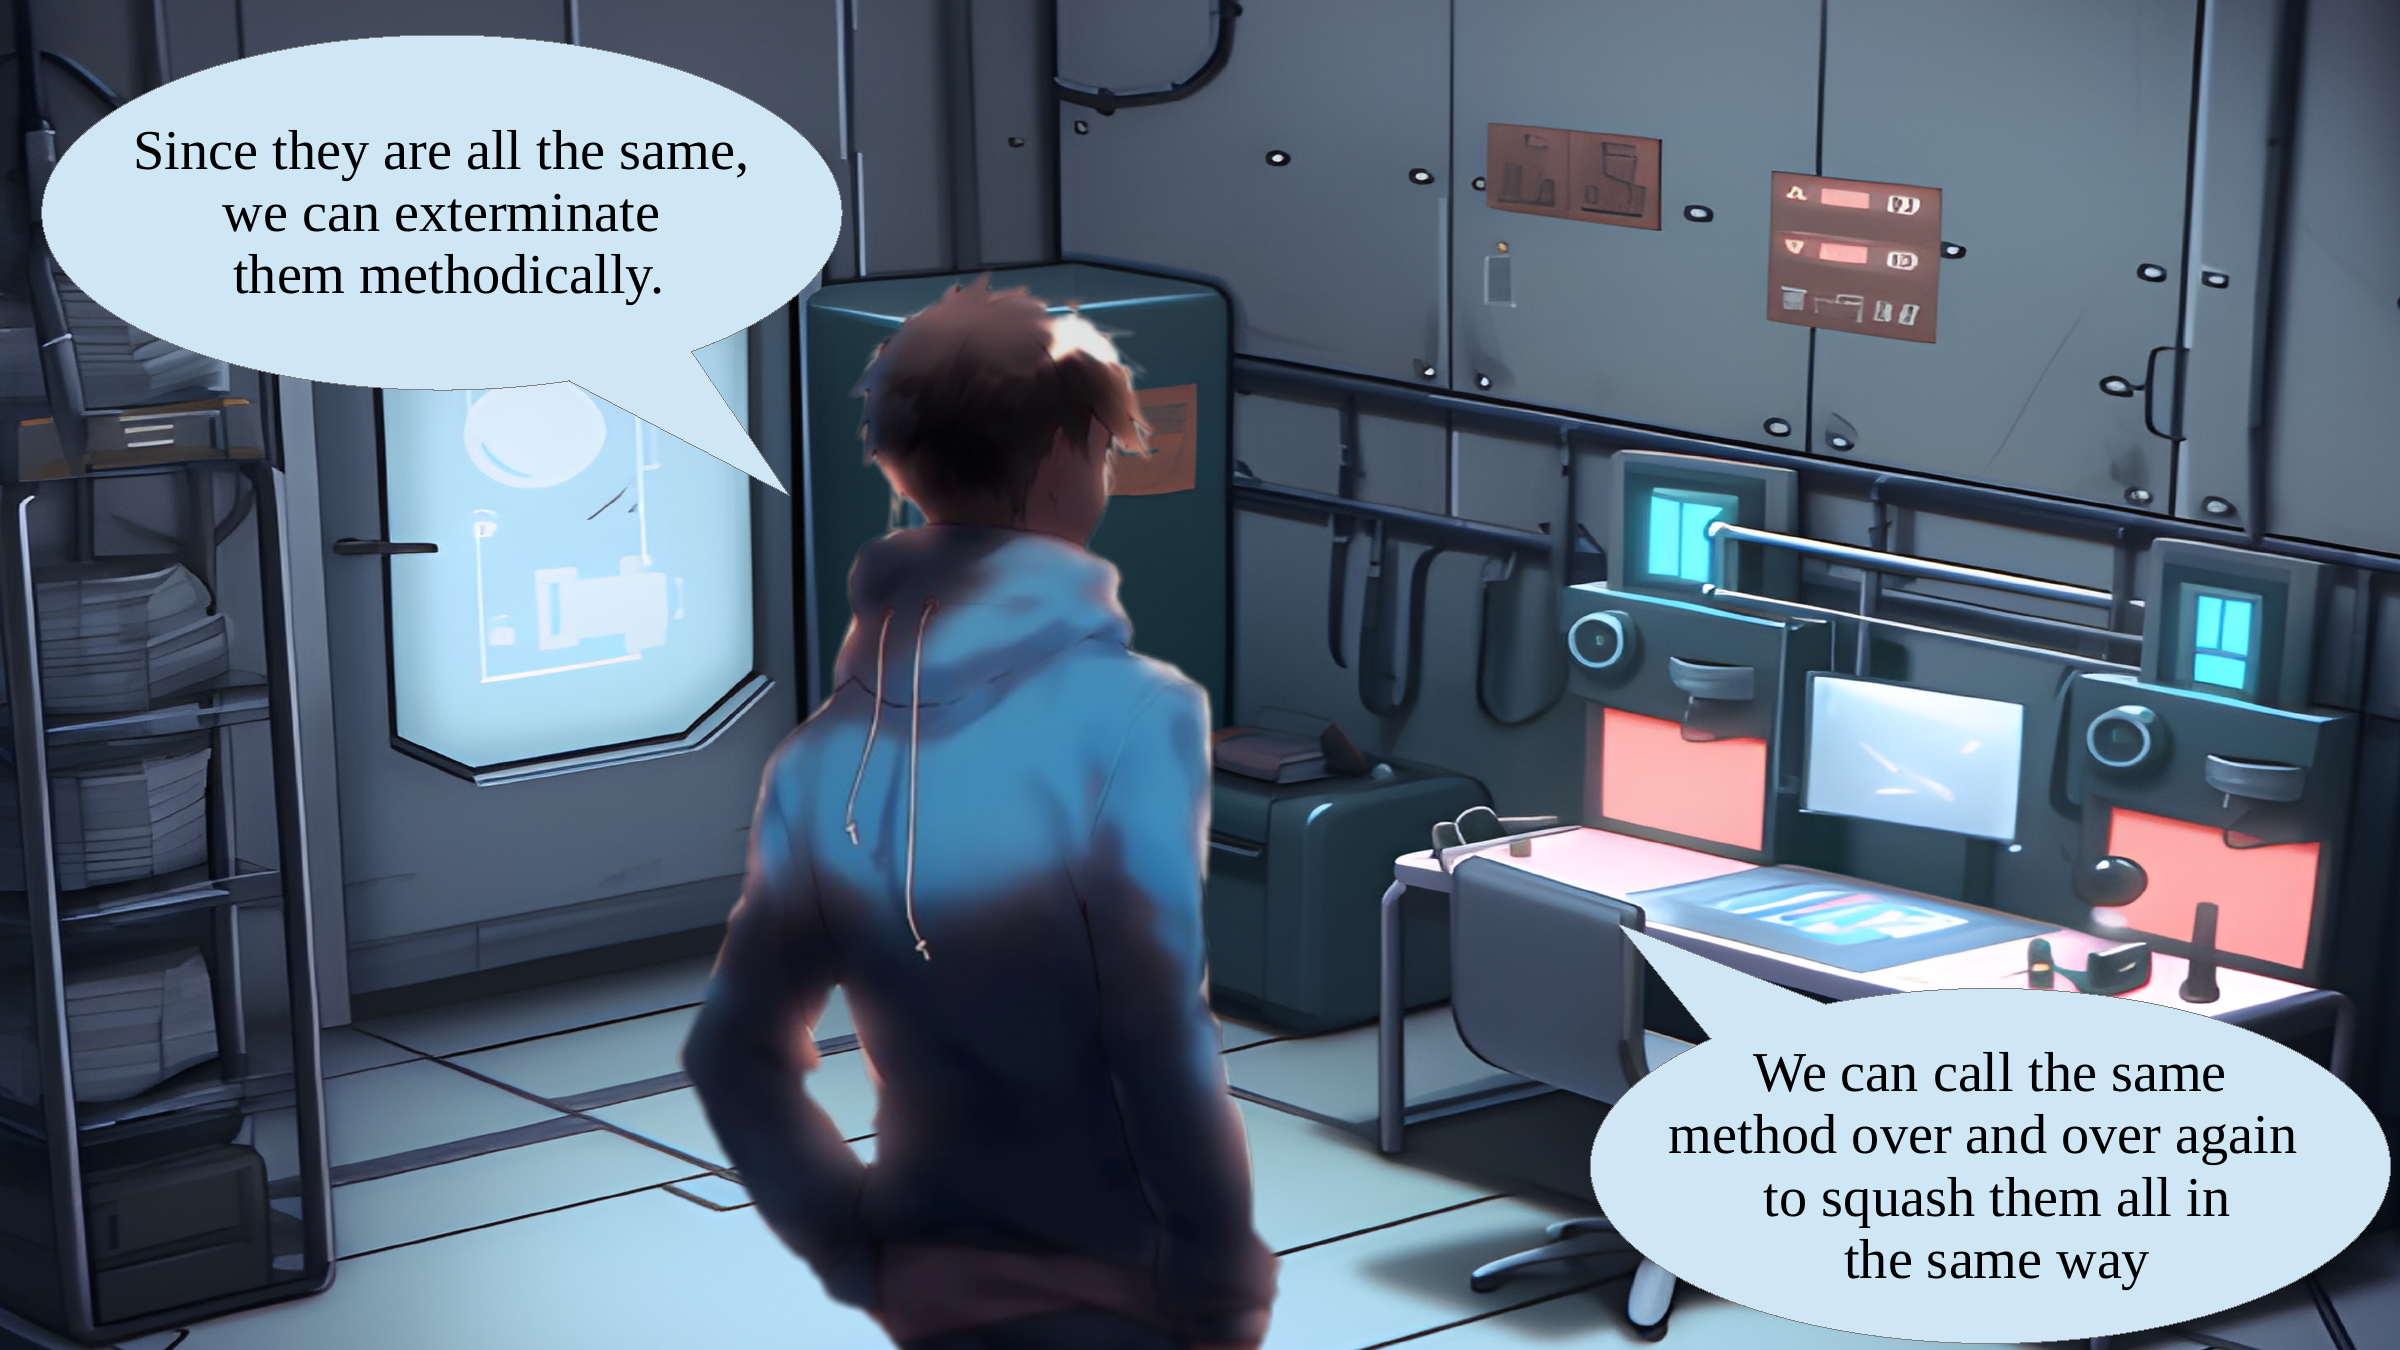

Since they are all the same,
we can exterminate
 them methodically.
We can call the same
method over and over again
 to squash them all in
 the same way
I hope they can fill me in on what I've missed.